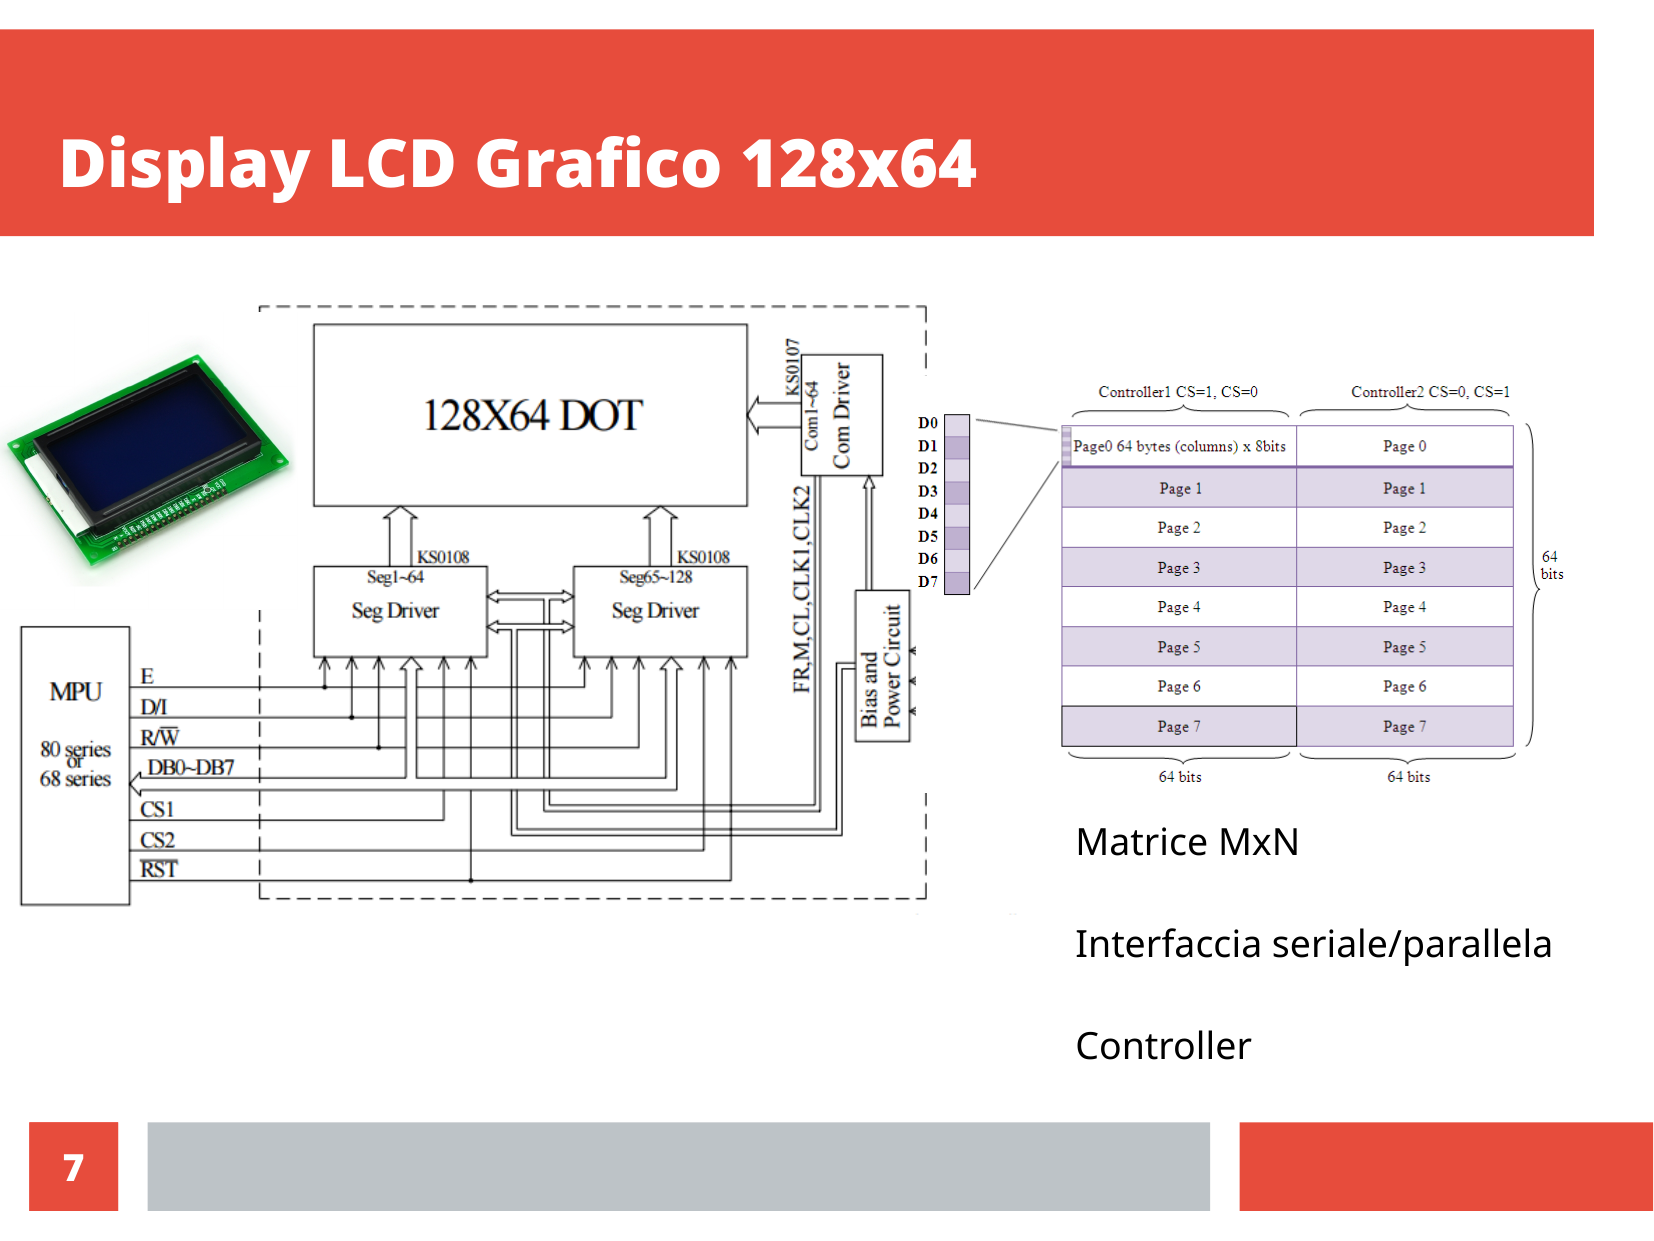

# Display LCD Grafico 128x64
Matrice MxN
Interfaccia seriale/parallela
Controller
7